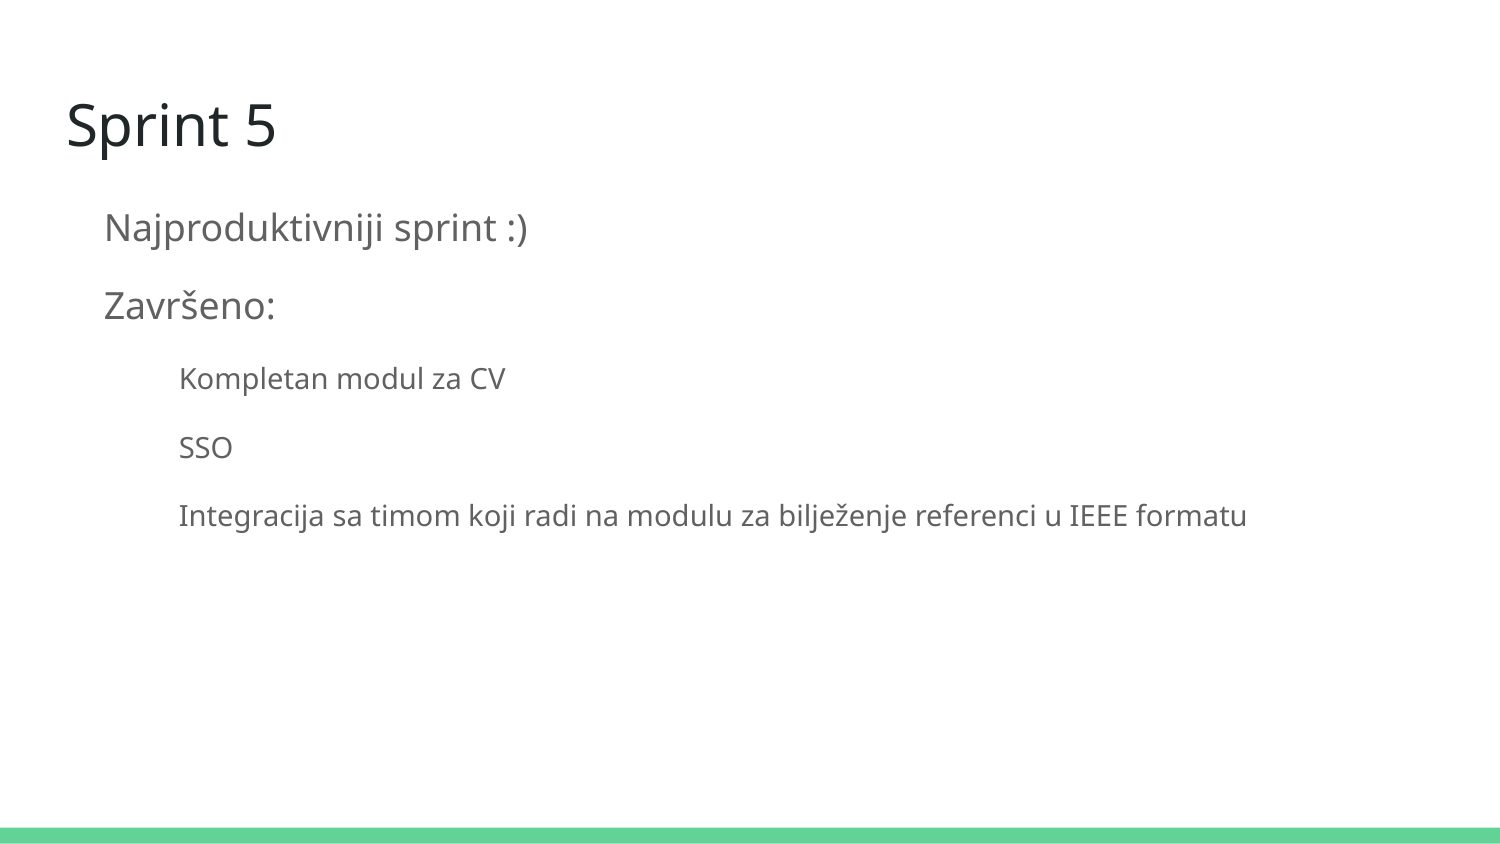

# Sprint 5
Najproduktivniji sprint :)
Završeno:
Kompletan modul za CV
SSO
Integracija sa timom koji radi na modulu za bilježenje referenci u IEEE formatu